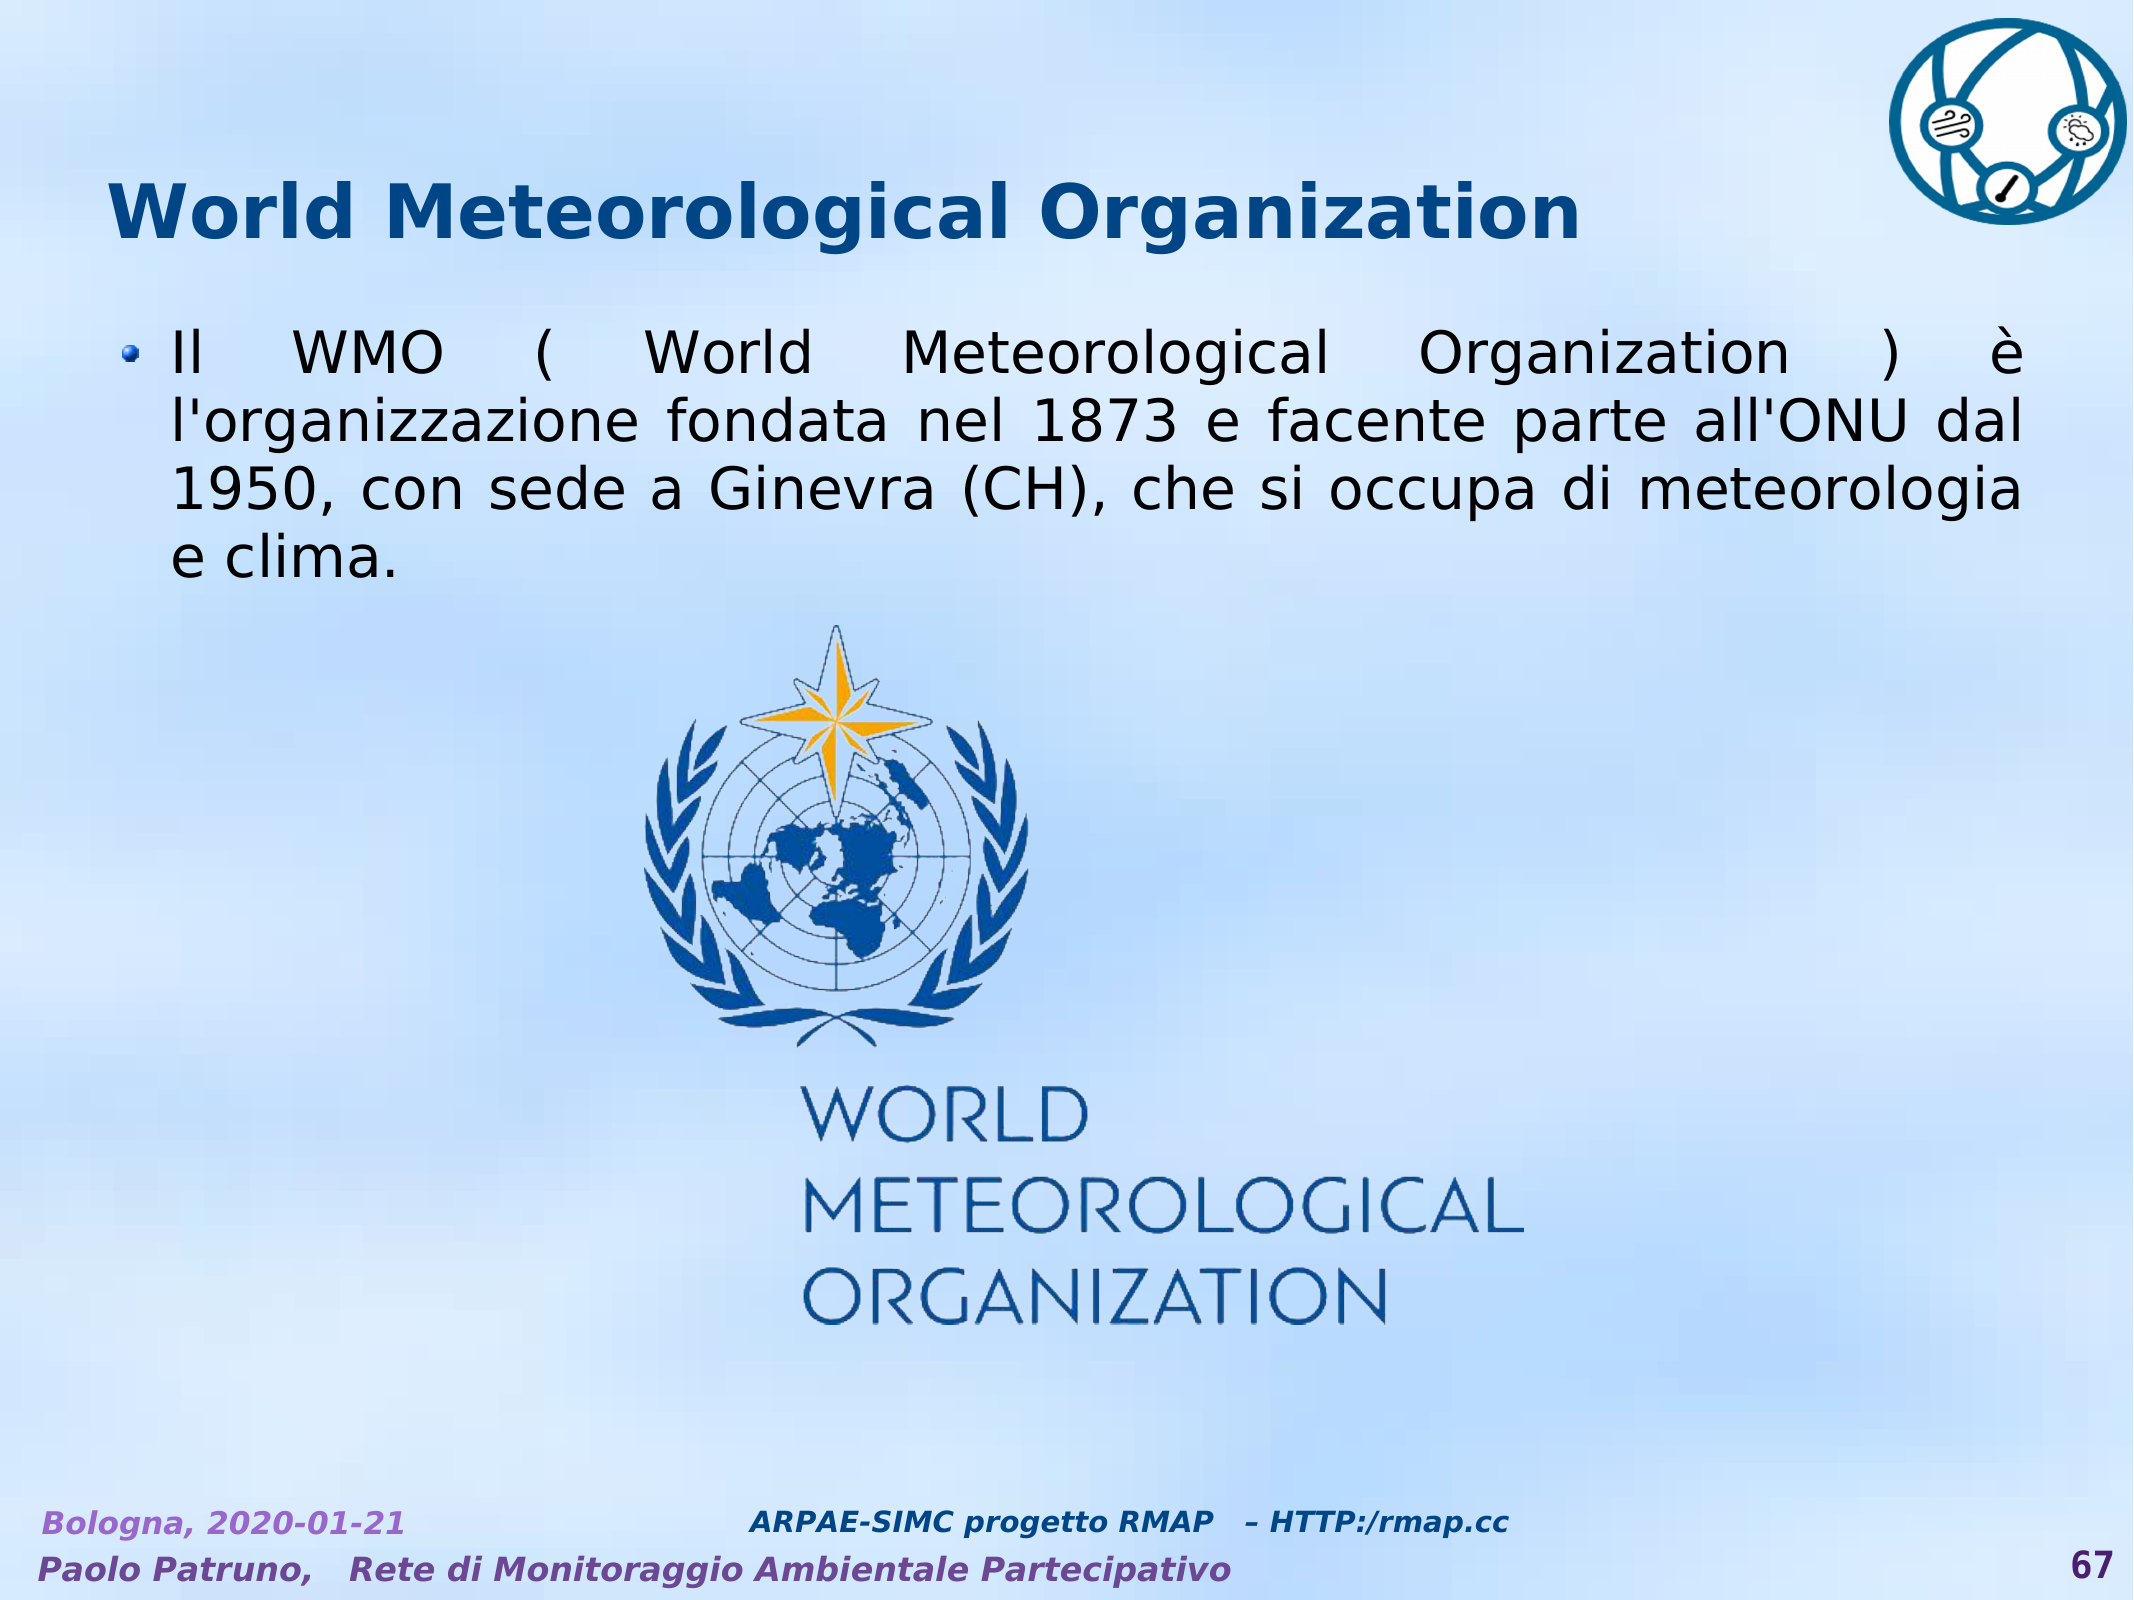

# World Meteorological Organization
Il WMO ( World Meteorological Organization ) è l'organizzazione fondata nel 1873 e facente parte all'ONU dal 1950, con sede a Ginevra (CH), che si occupa di meteorologia e clima.